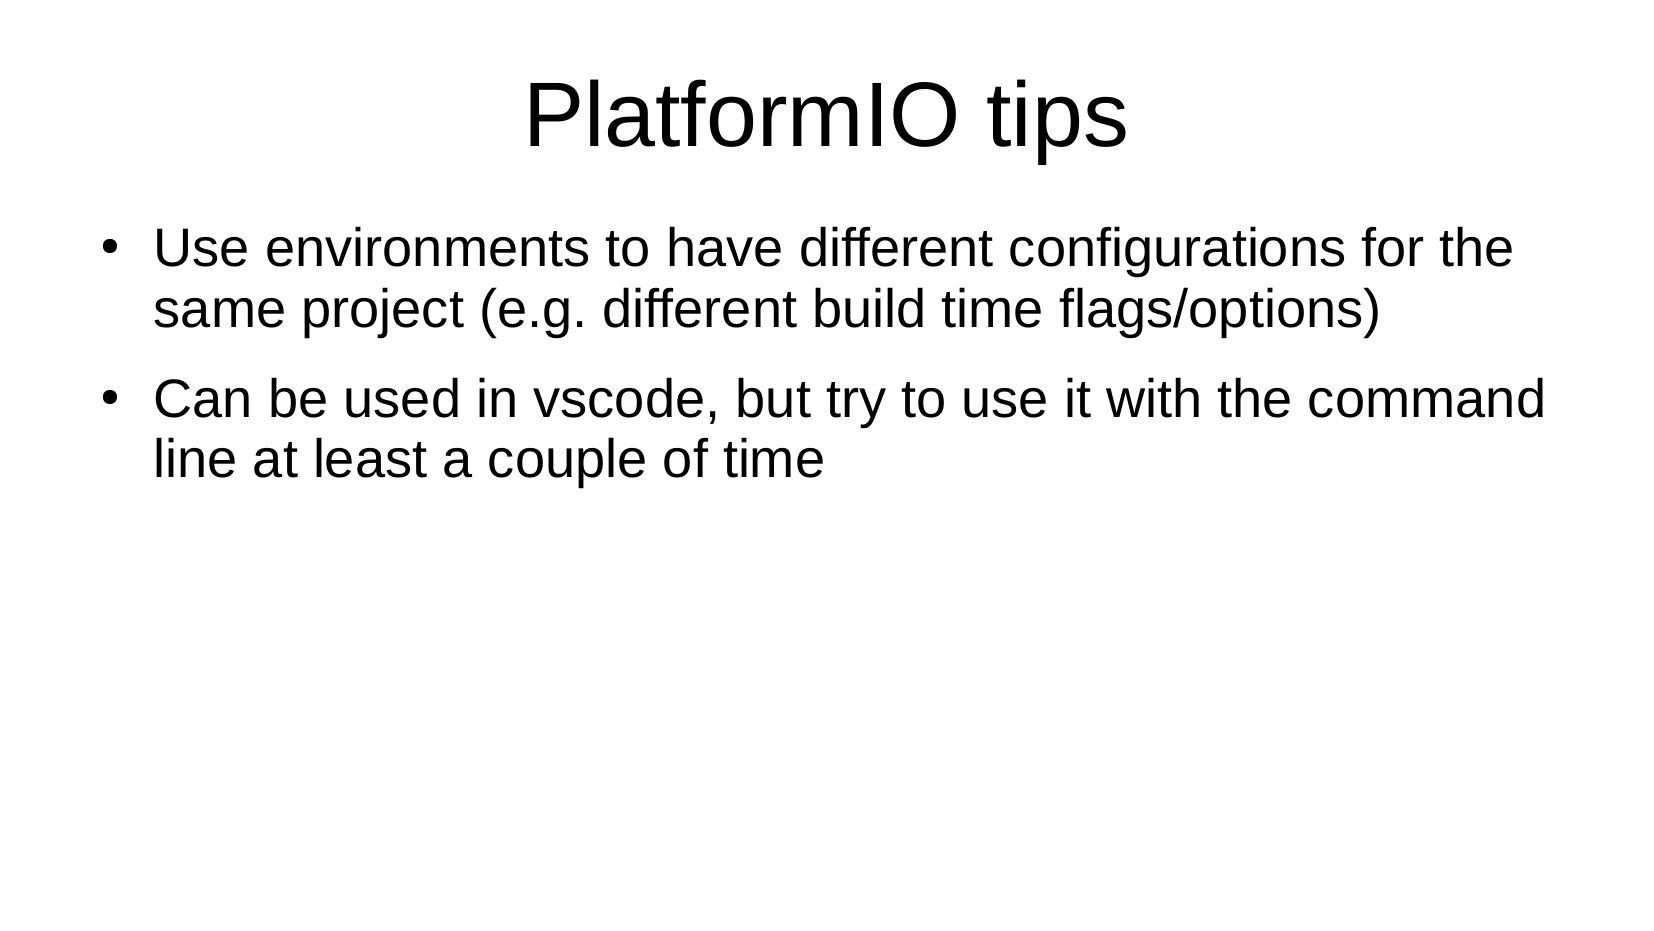

# PlatformIO tips
Use environments to have different configurations for the same project (e.g. different build time flags/options)
Can be used in vscode, but try to use it with the command line at least a couple of time